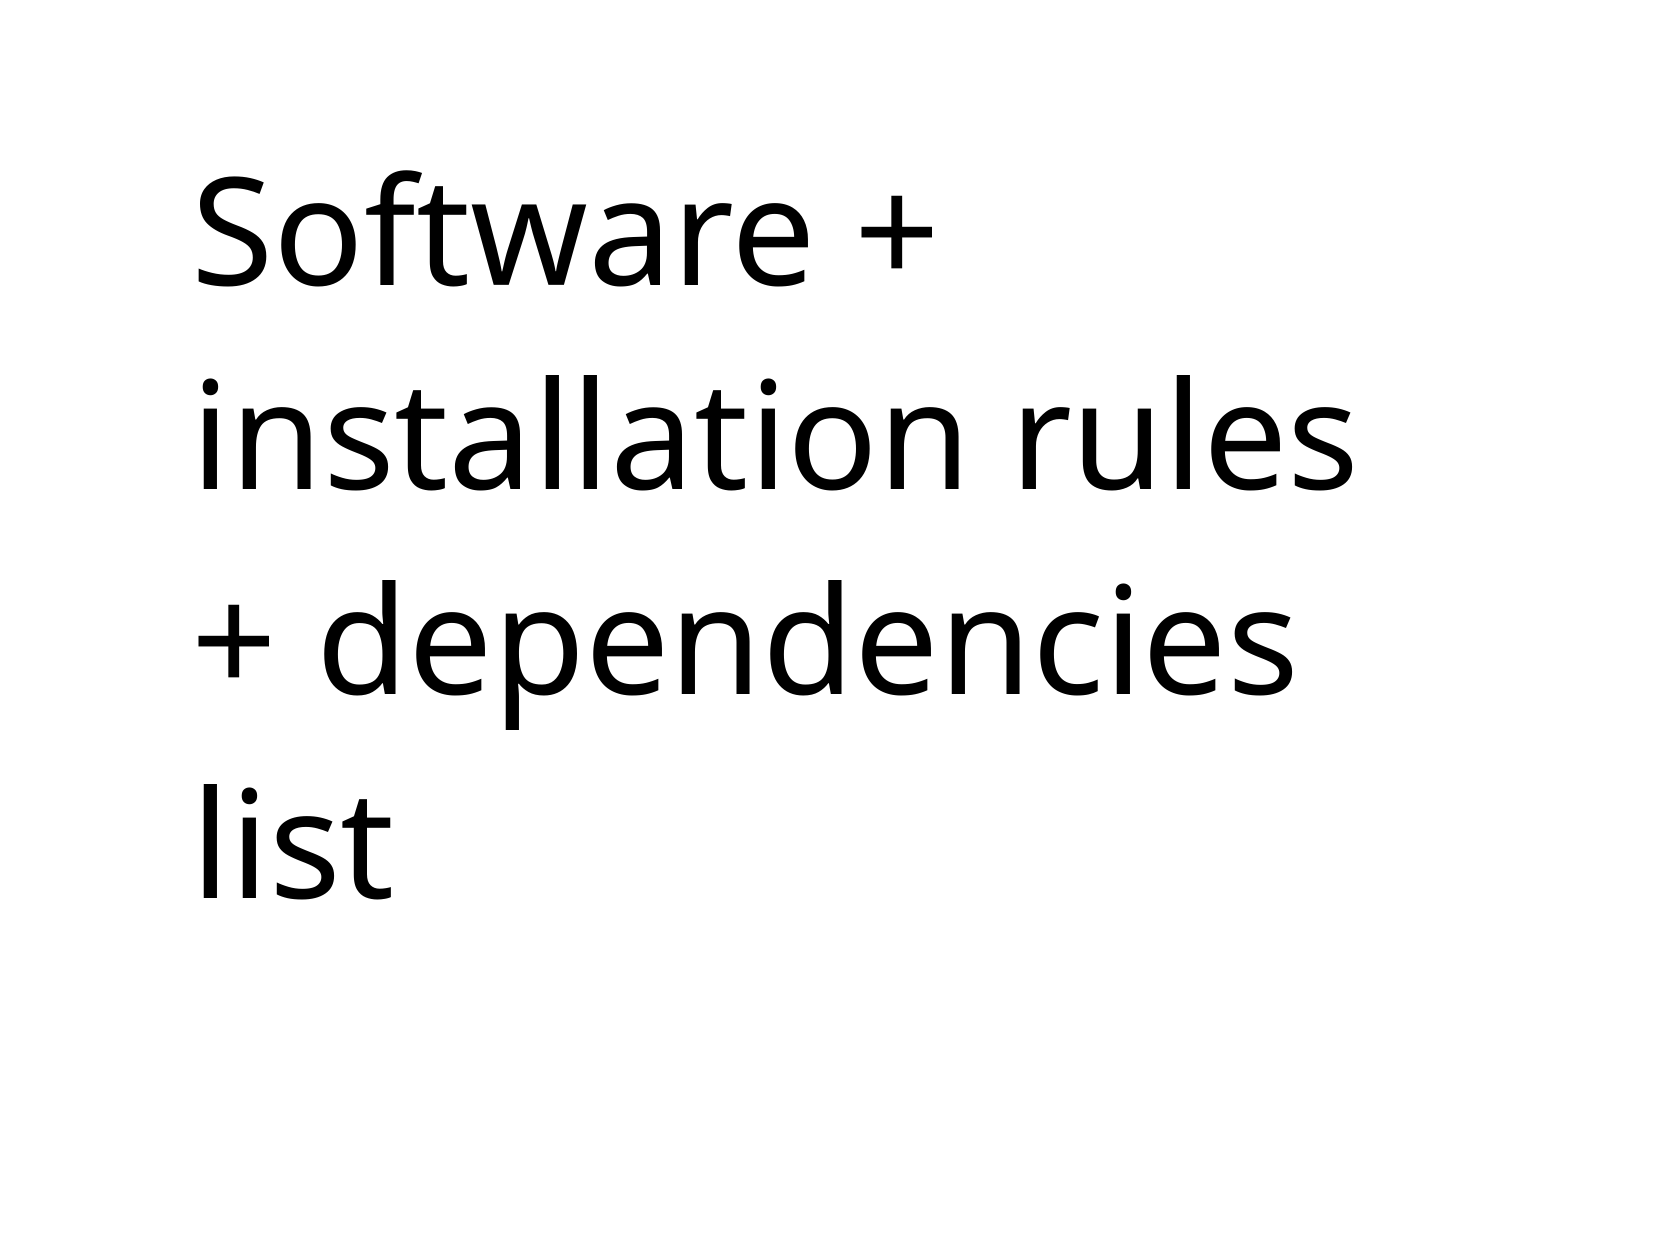

Software + installation rules + dependencies list
apt-get install php5